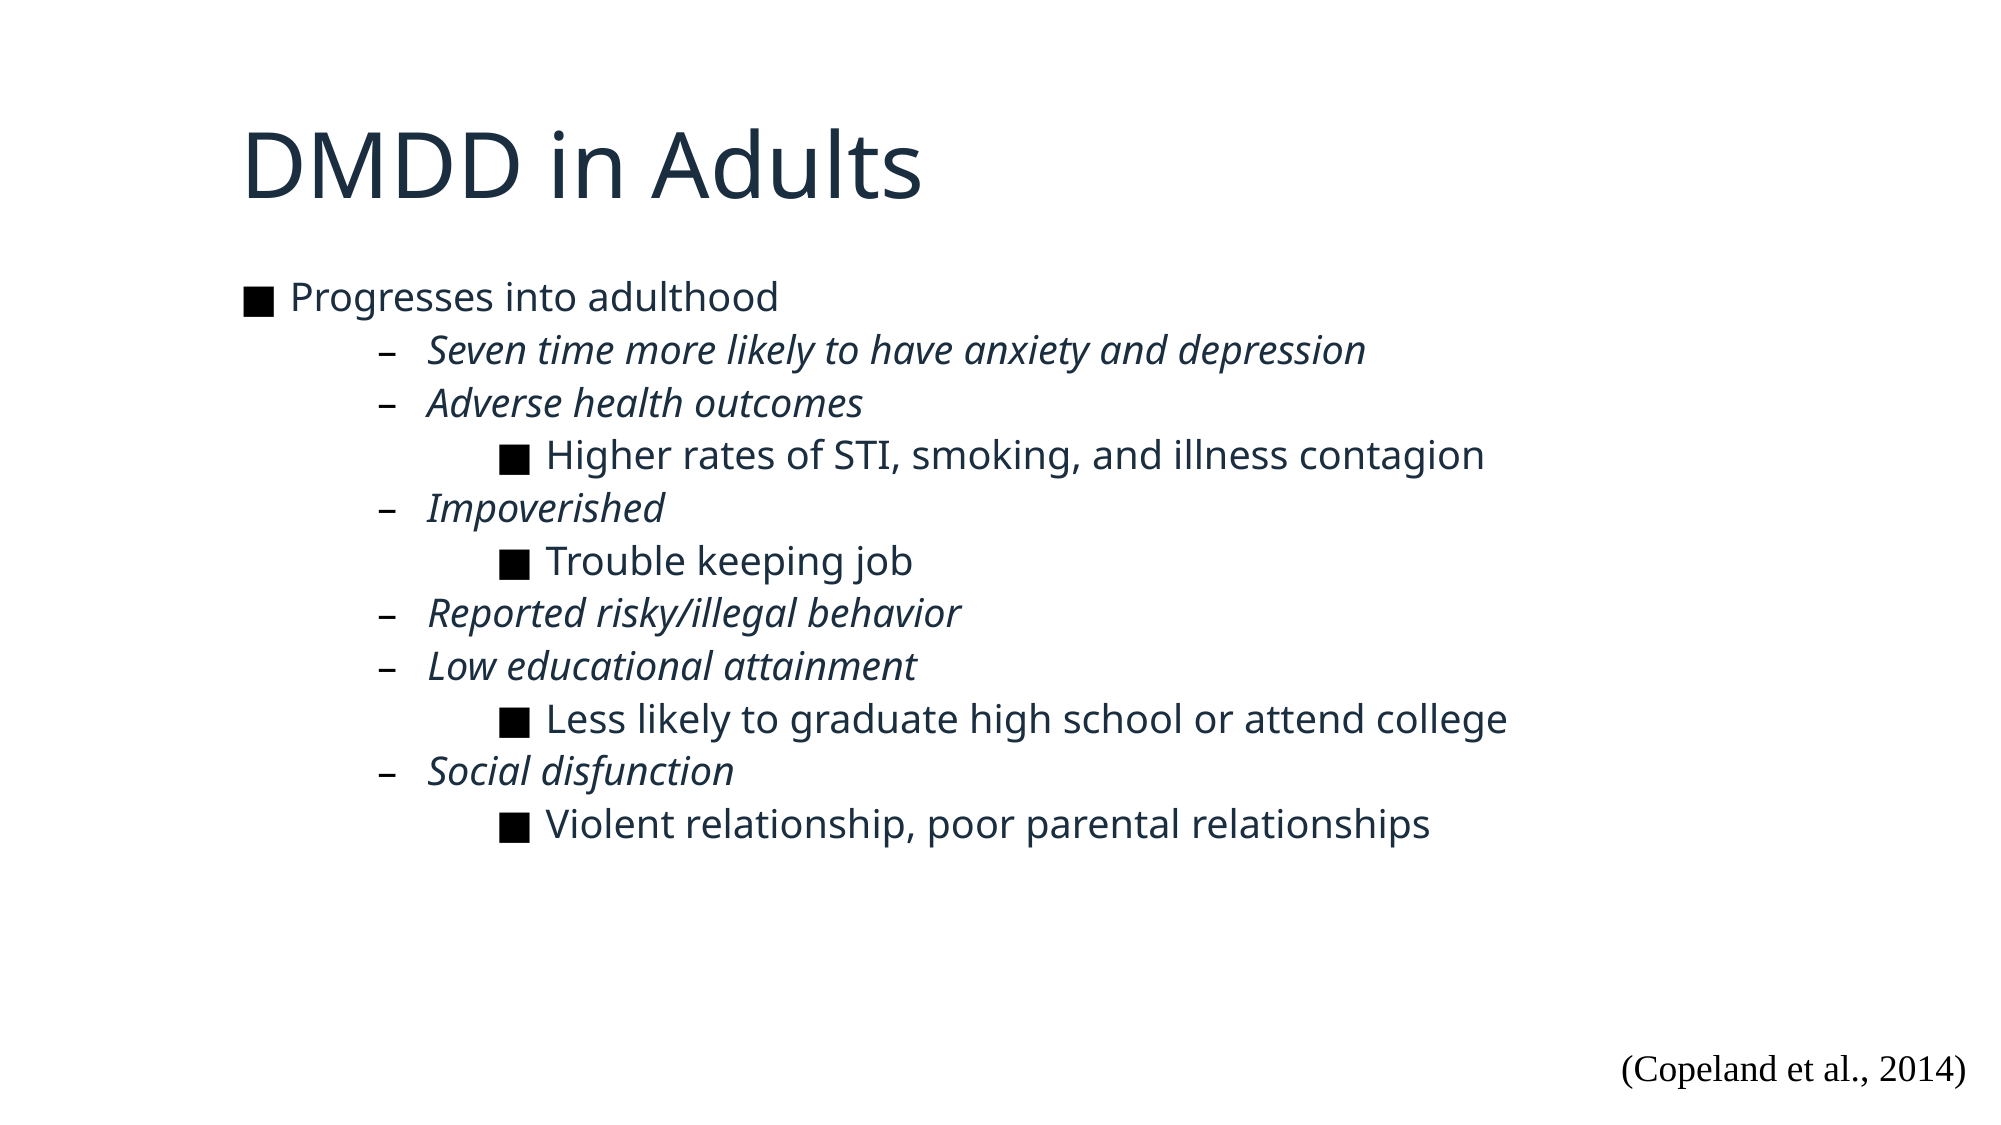

# DMDD in Adults
Progresses into adulthood
Seven time more likely to have anxiety and depression
Adverse health outcomes
Higher rates of STI, smoking, and illness contagion
Impoverished
Trouble keeping job
Reported risky/illegal behavior
Low educational attainment
Less likely to graduate high school or attend college
Social disfunction
Violent relationship, poor parental relationships
(Copeland et al., 2014)